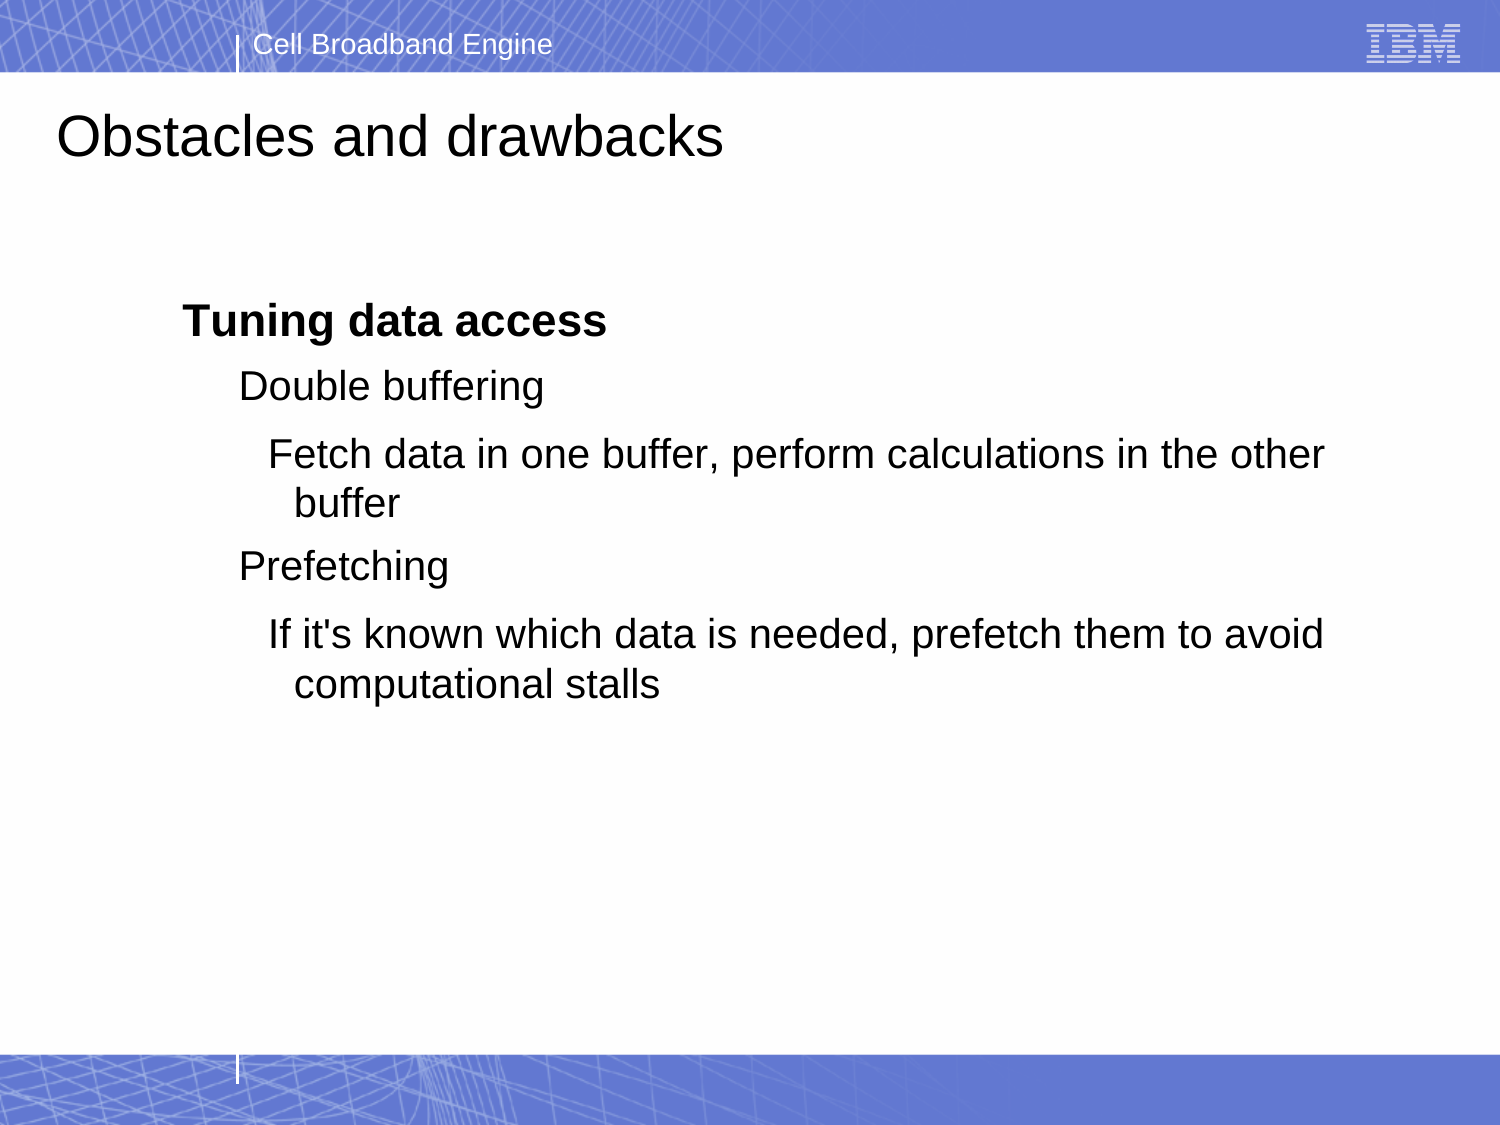

# Obstacles and drawbacks
Tuning data access
 Double buffering
Fetch data in one buffer, perform calculations in the other buffer
 Prefetching
If it's known which data is needed, prefetch them to avoid computational stalls